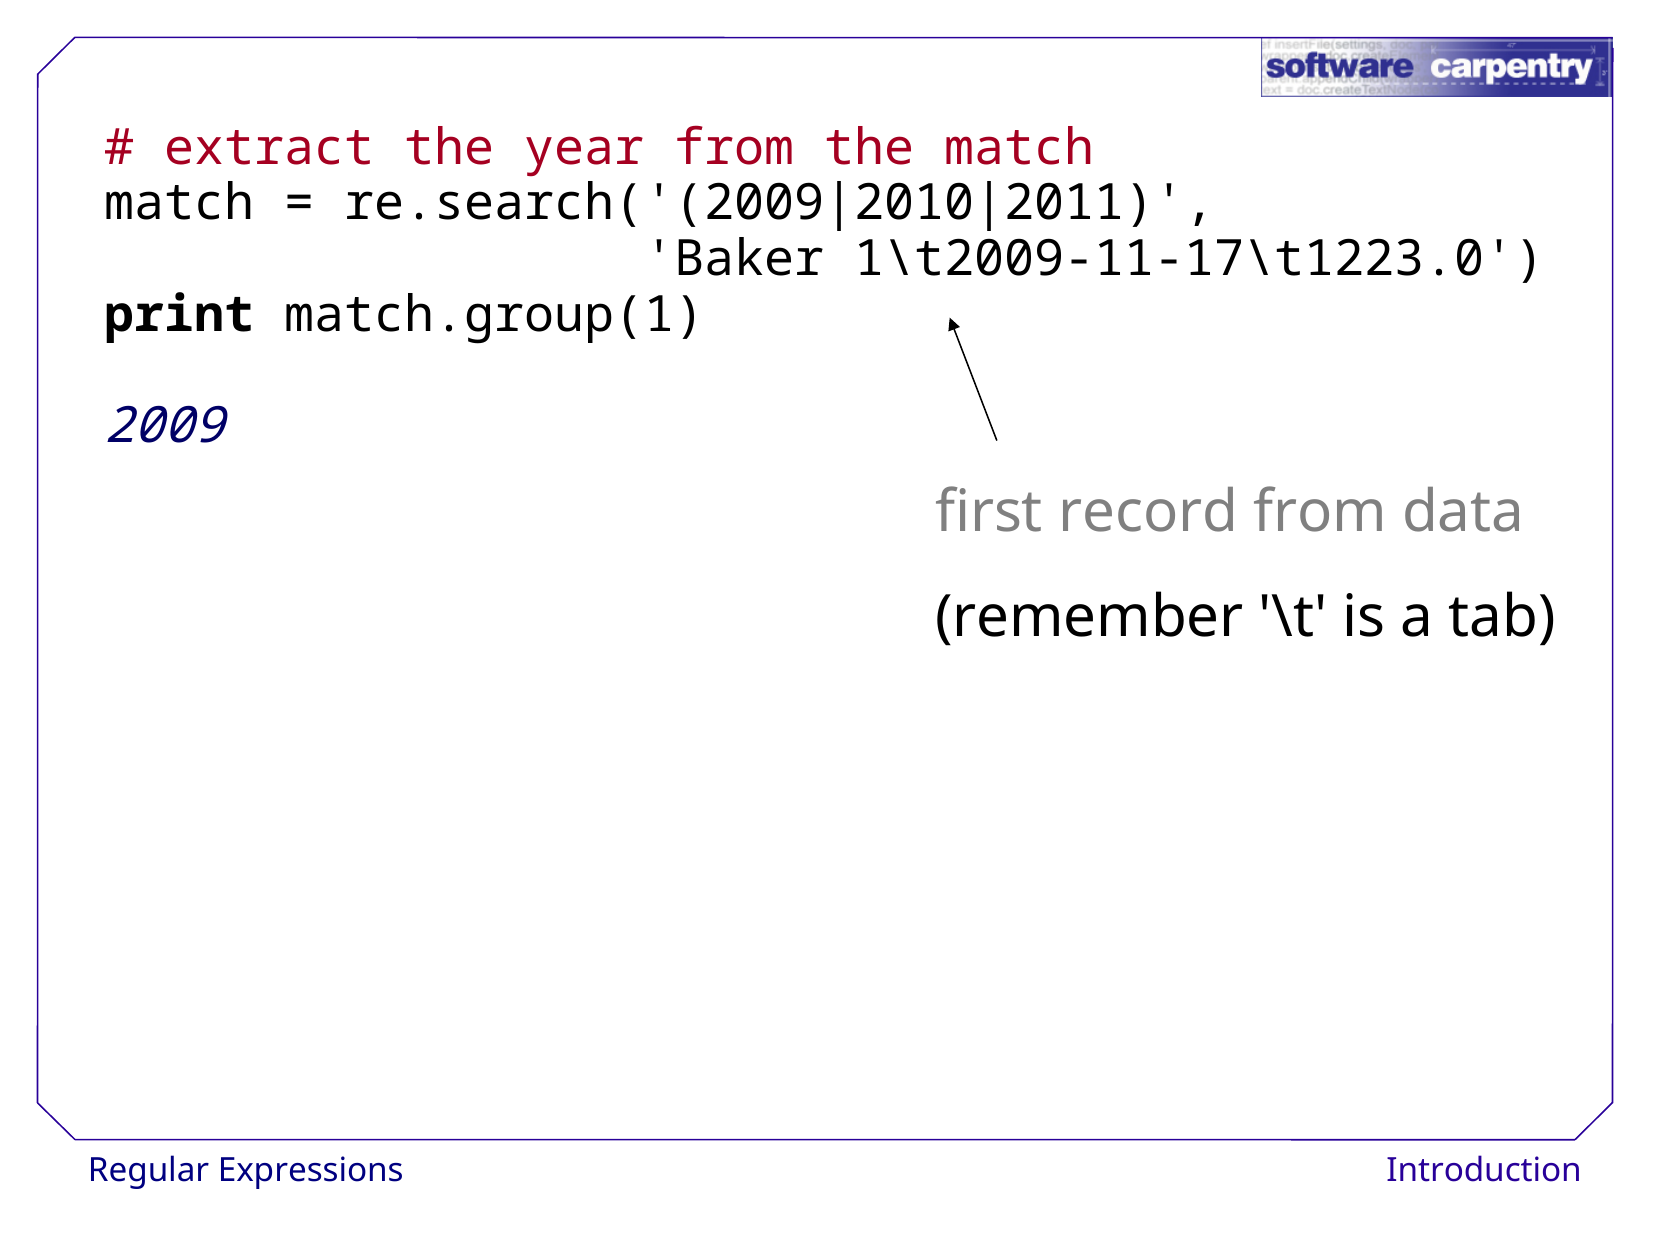

# extract the year from the match
match = re.search('(2009|2010|2011)',
 'Baker 1\t2009-11-17\t1223.0')
print match.group(1)
2009
first record from data
(remember '\t' is a tab)